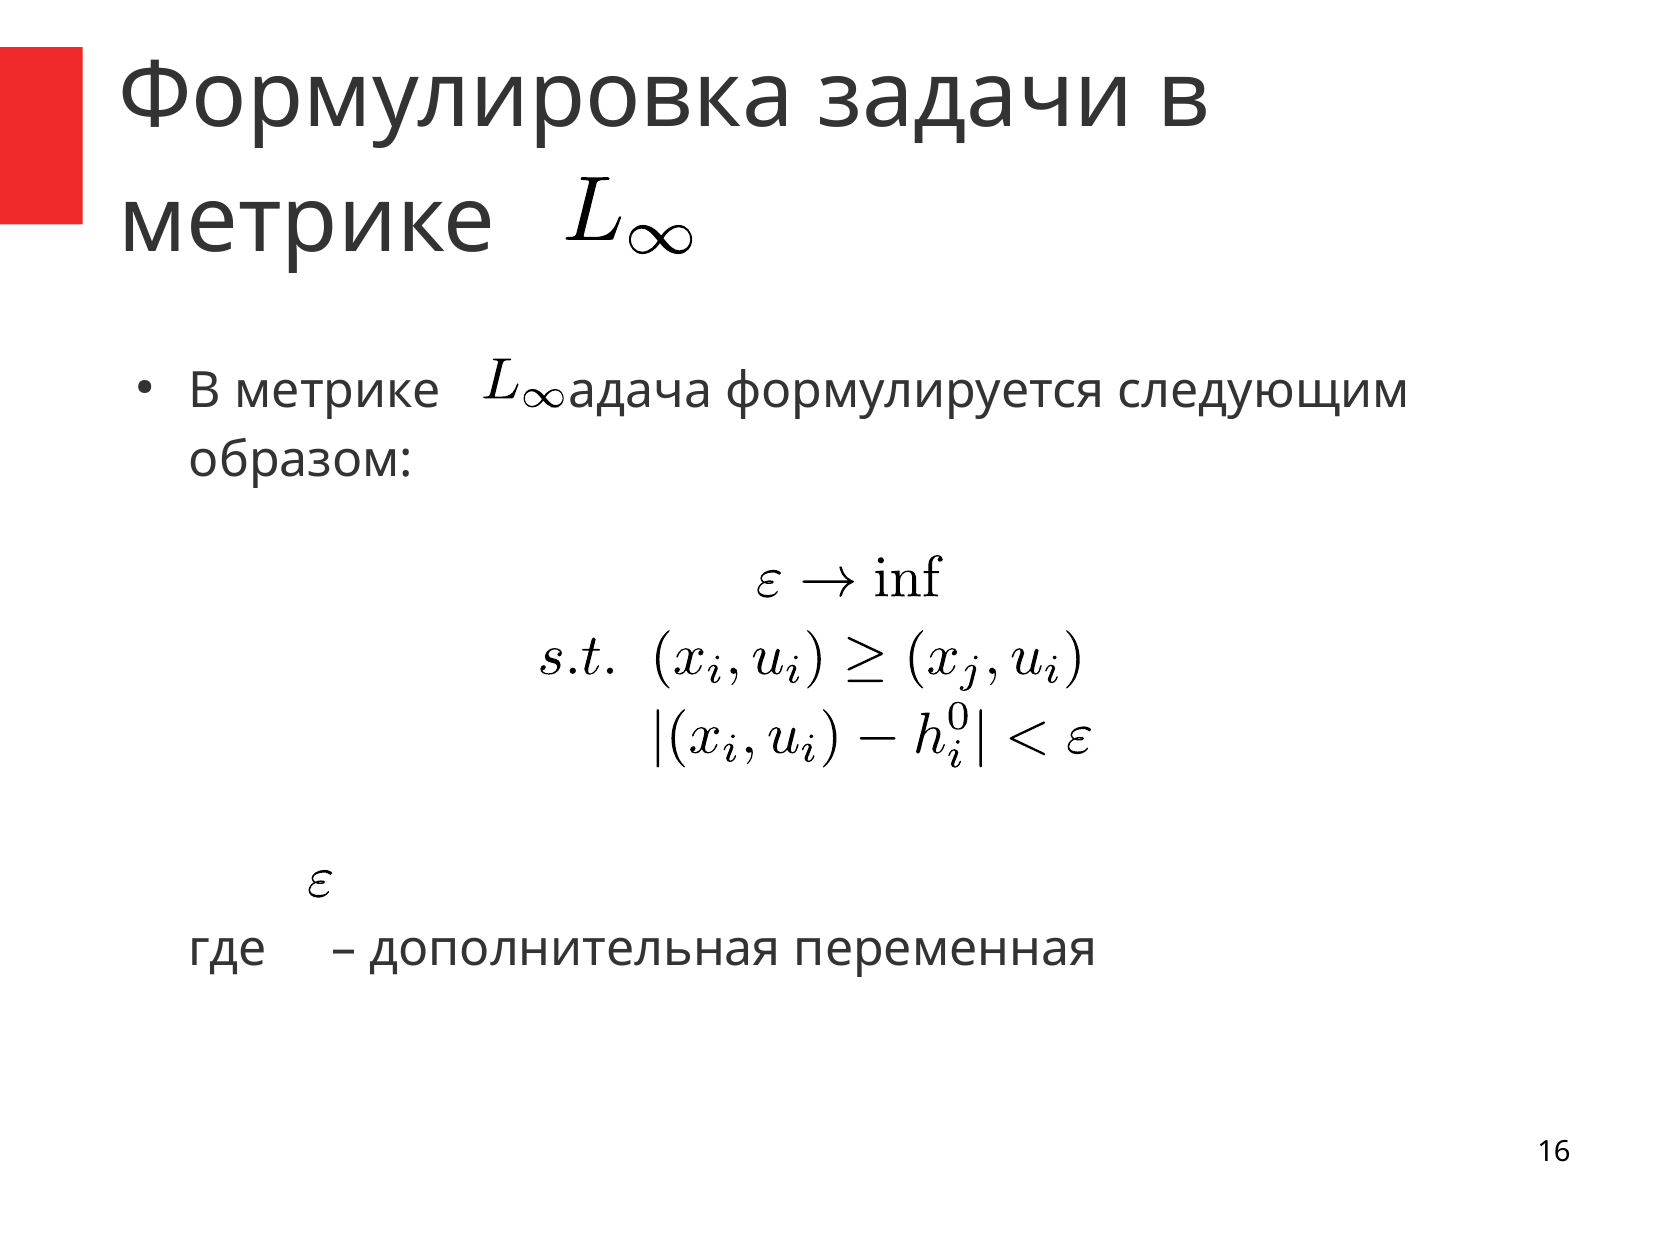

# Формулировка задачи в метрике
В метрике задача формулируется следующим образом:
где – дополнительная переменная
16